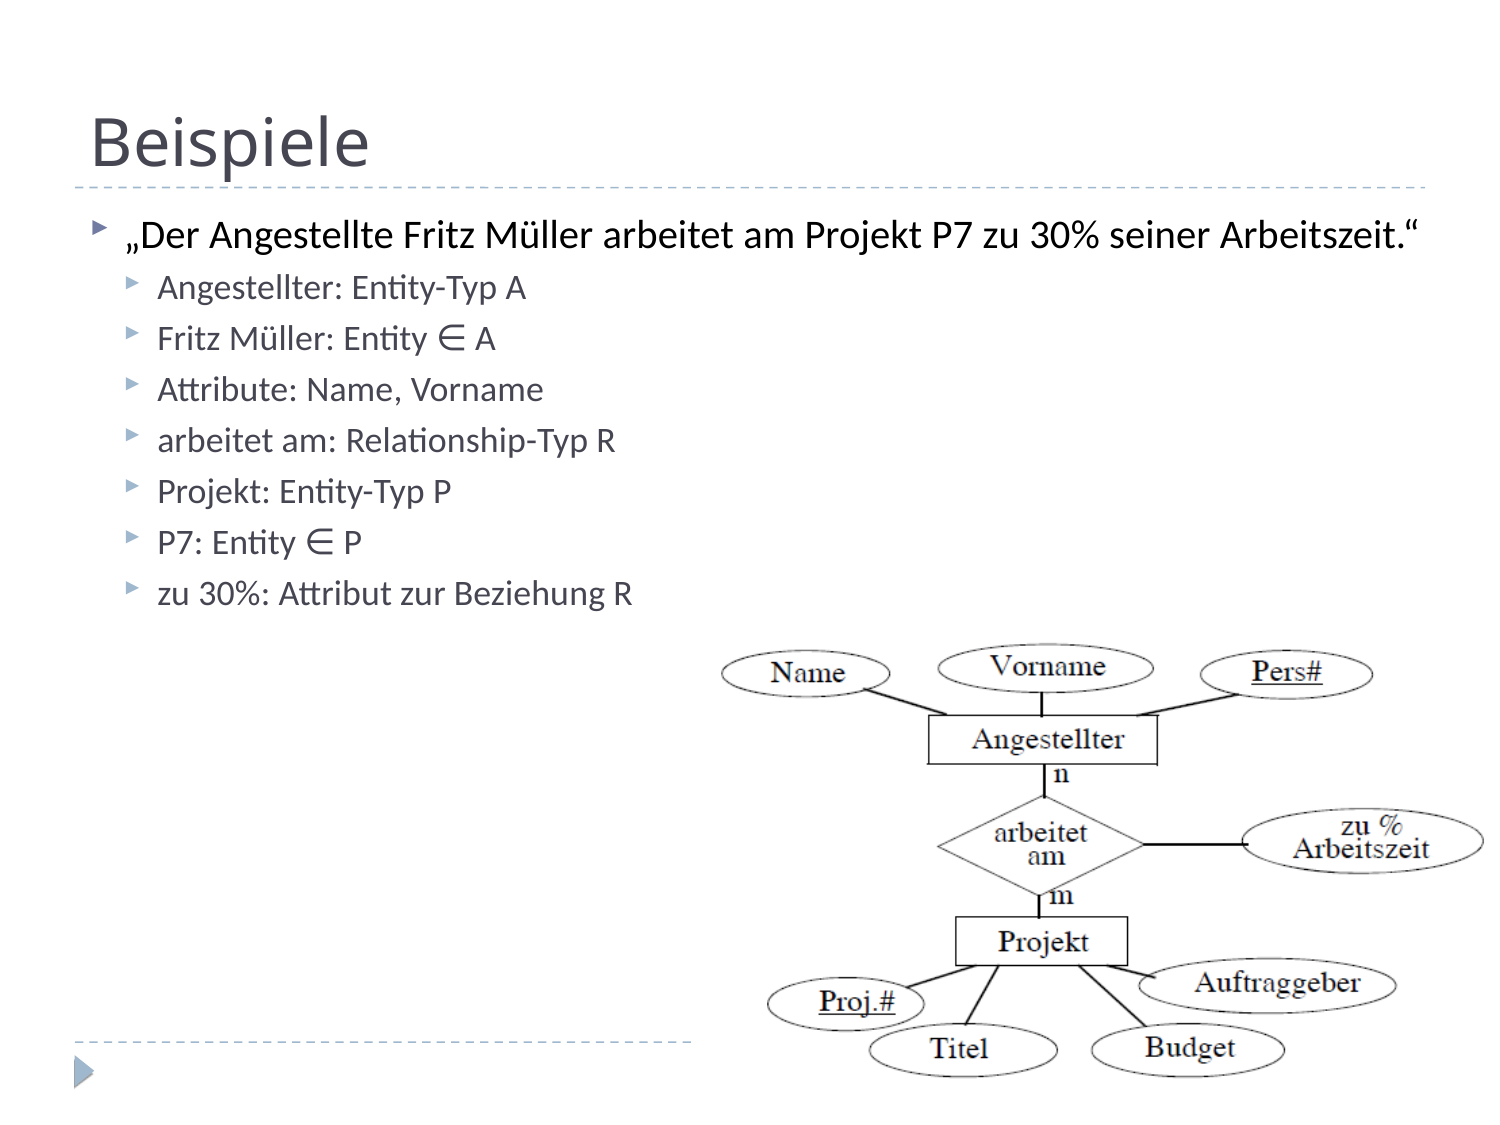

# Beispiele
„Der Angestellte Fritz Müller arbeitet am Projekt P7 zu 30% seiner Arbeitszeit.“
Angestellter: Entity-Typ A
Fritz Müller: Entity ∈ A
Attribute: Name, Vorname
arbeitet am: Relationship-Typ R
Projekt: Entity-Typ P
P7: Entity ∈ P
zu 30%: Attribut zur Beziehung R